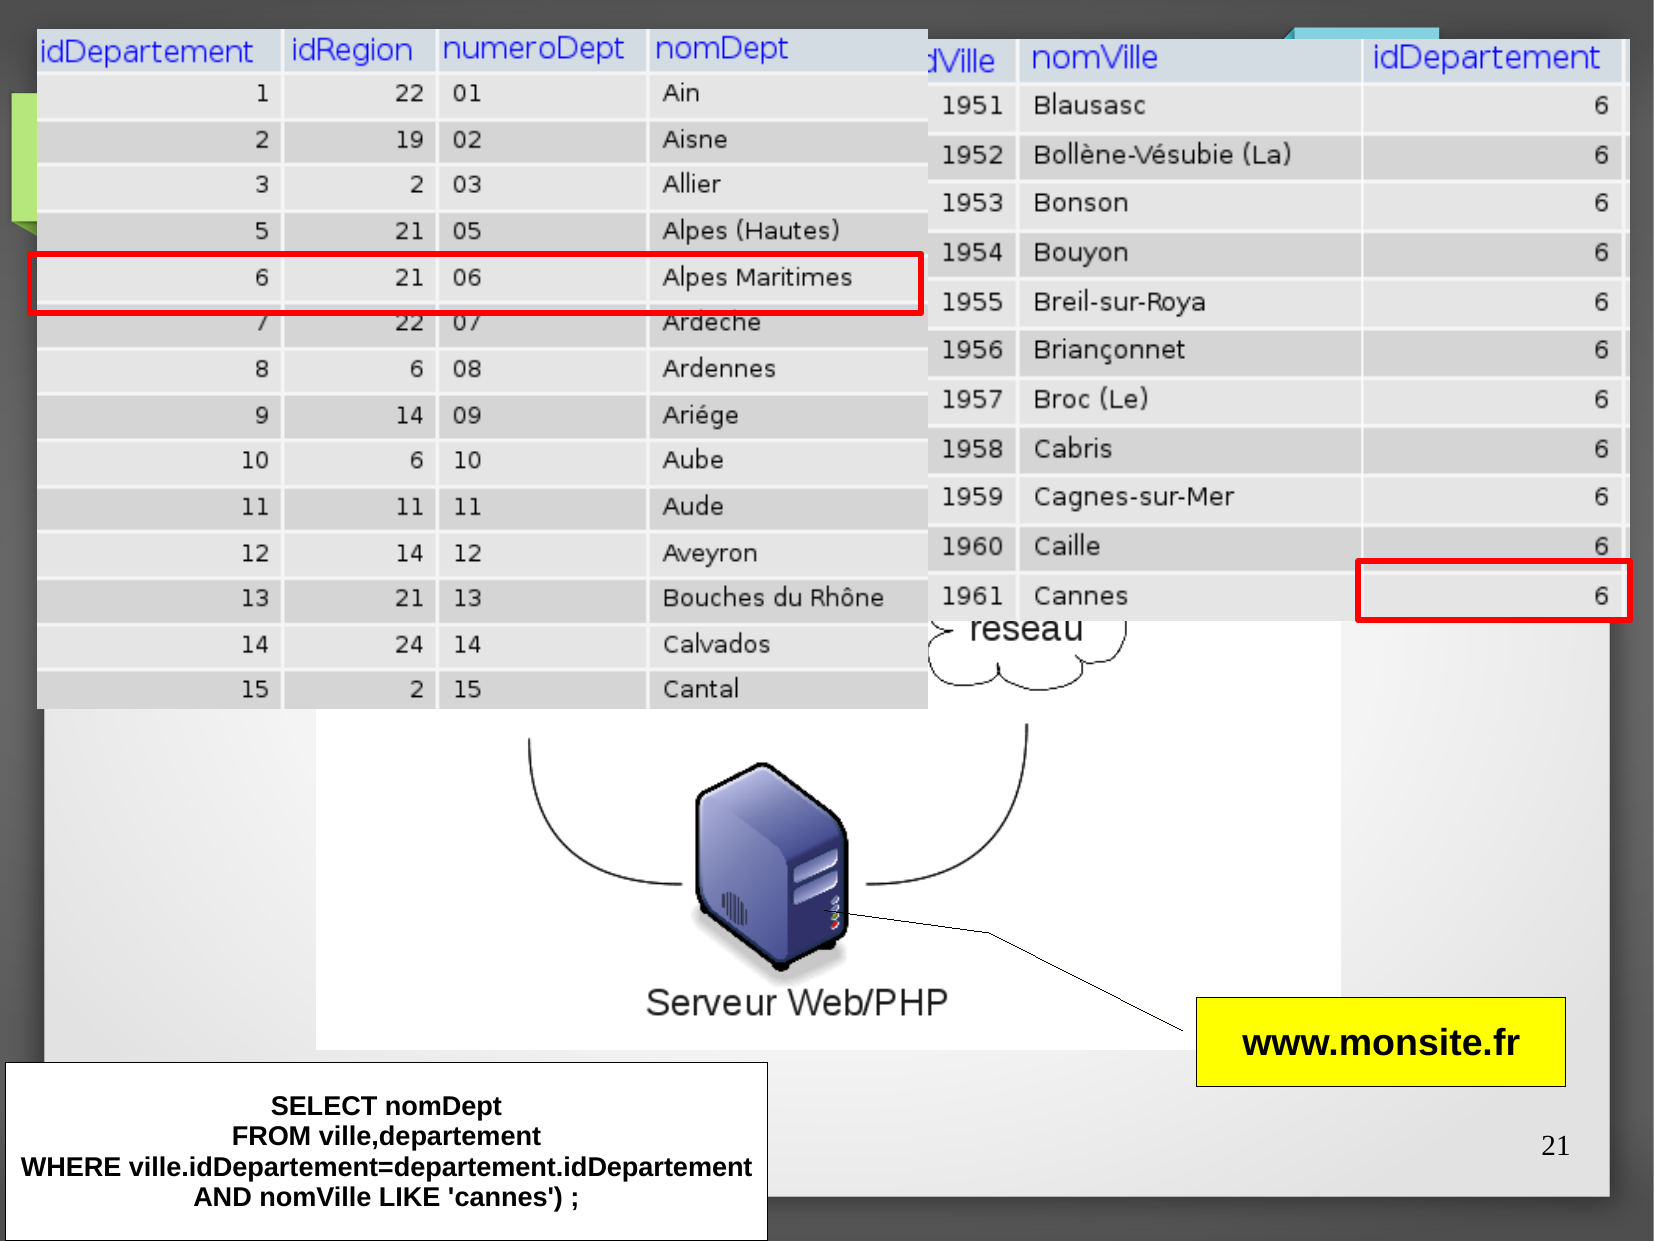

www.monsite.fr
SELECT nomDept
FROM ville,departement
WHERE ville.idDepartement=departement.idDepartement
AND nomVille LIKE 'cannes') ;
21